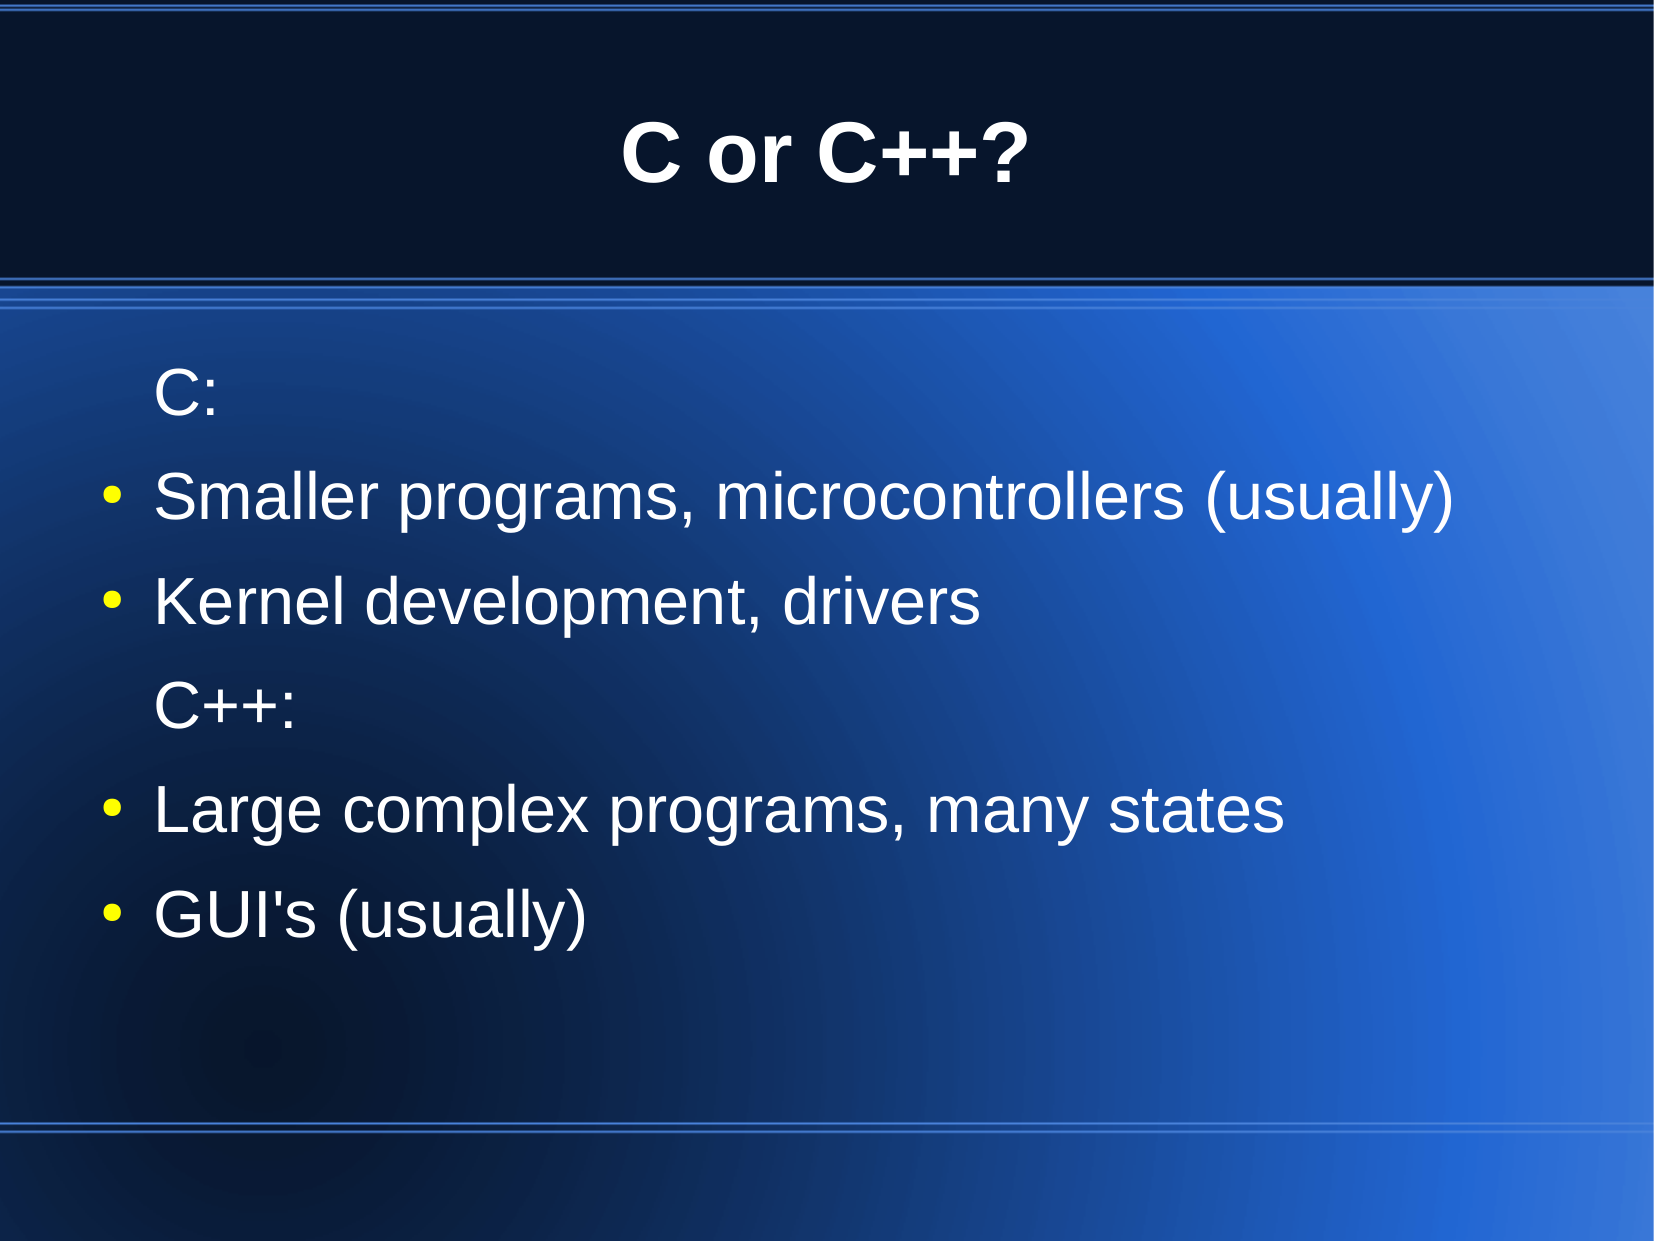

# C or C++?
C:
Smaller programs, microcontrollers (usually)
Kernel development, drivers
C++:
Large complex programs, many states
GUI's (usually)